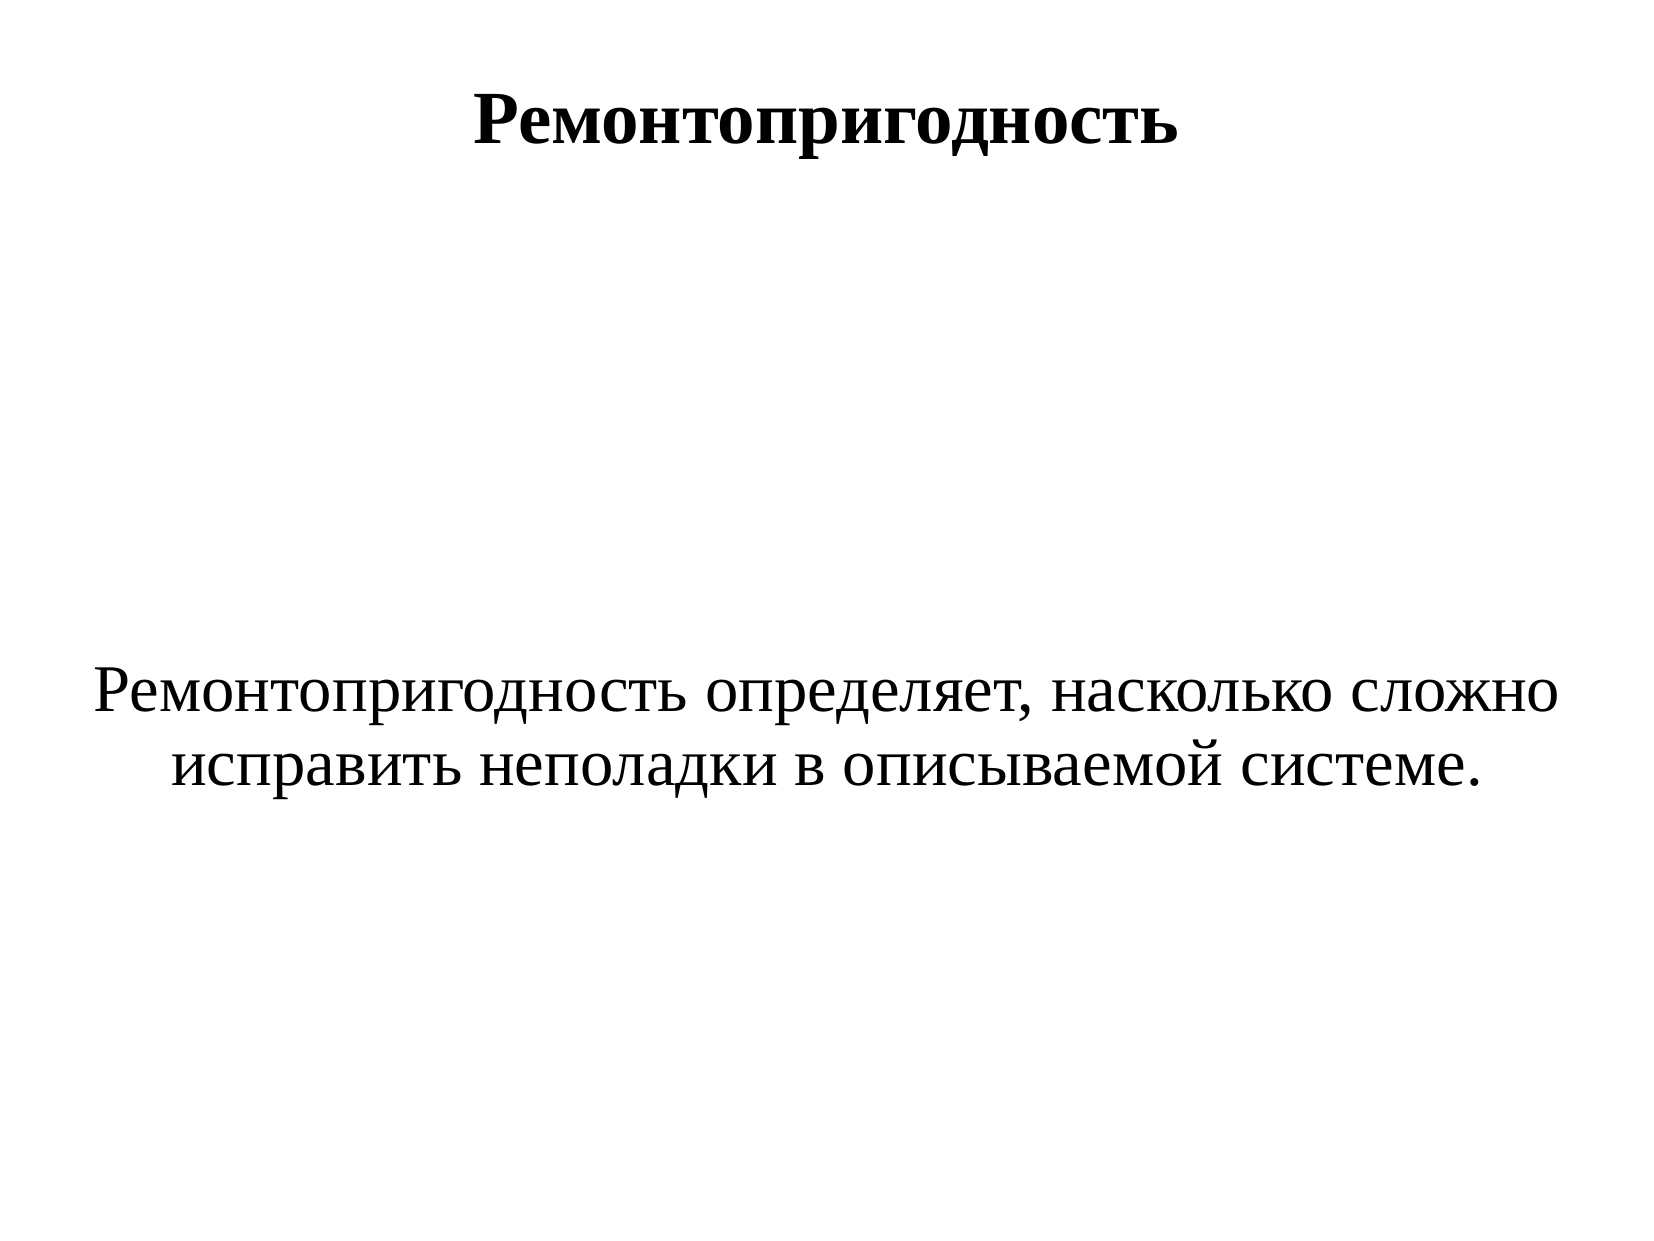

# Ремонтопригодность
Ремонтопригодность определяет, насколько сложно исправить неполадки в описываемой системе.